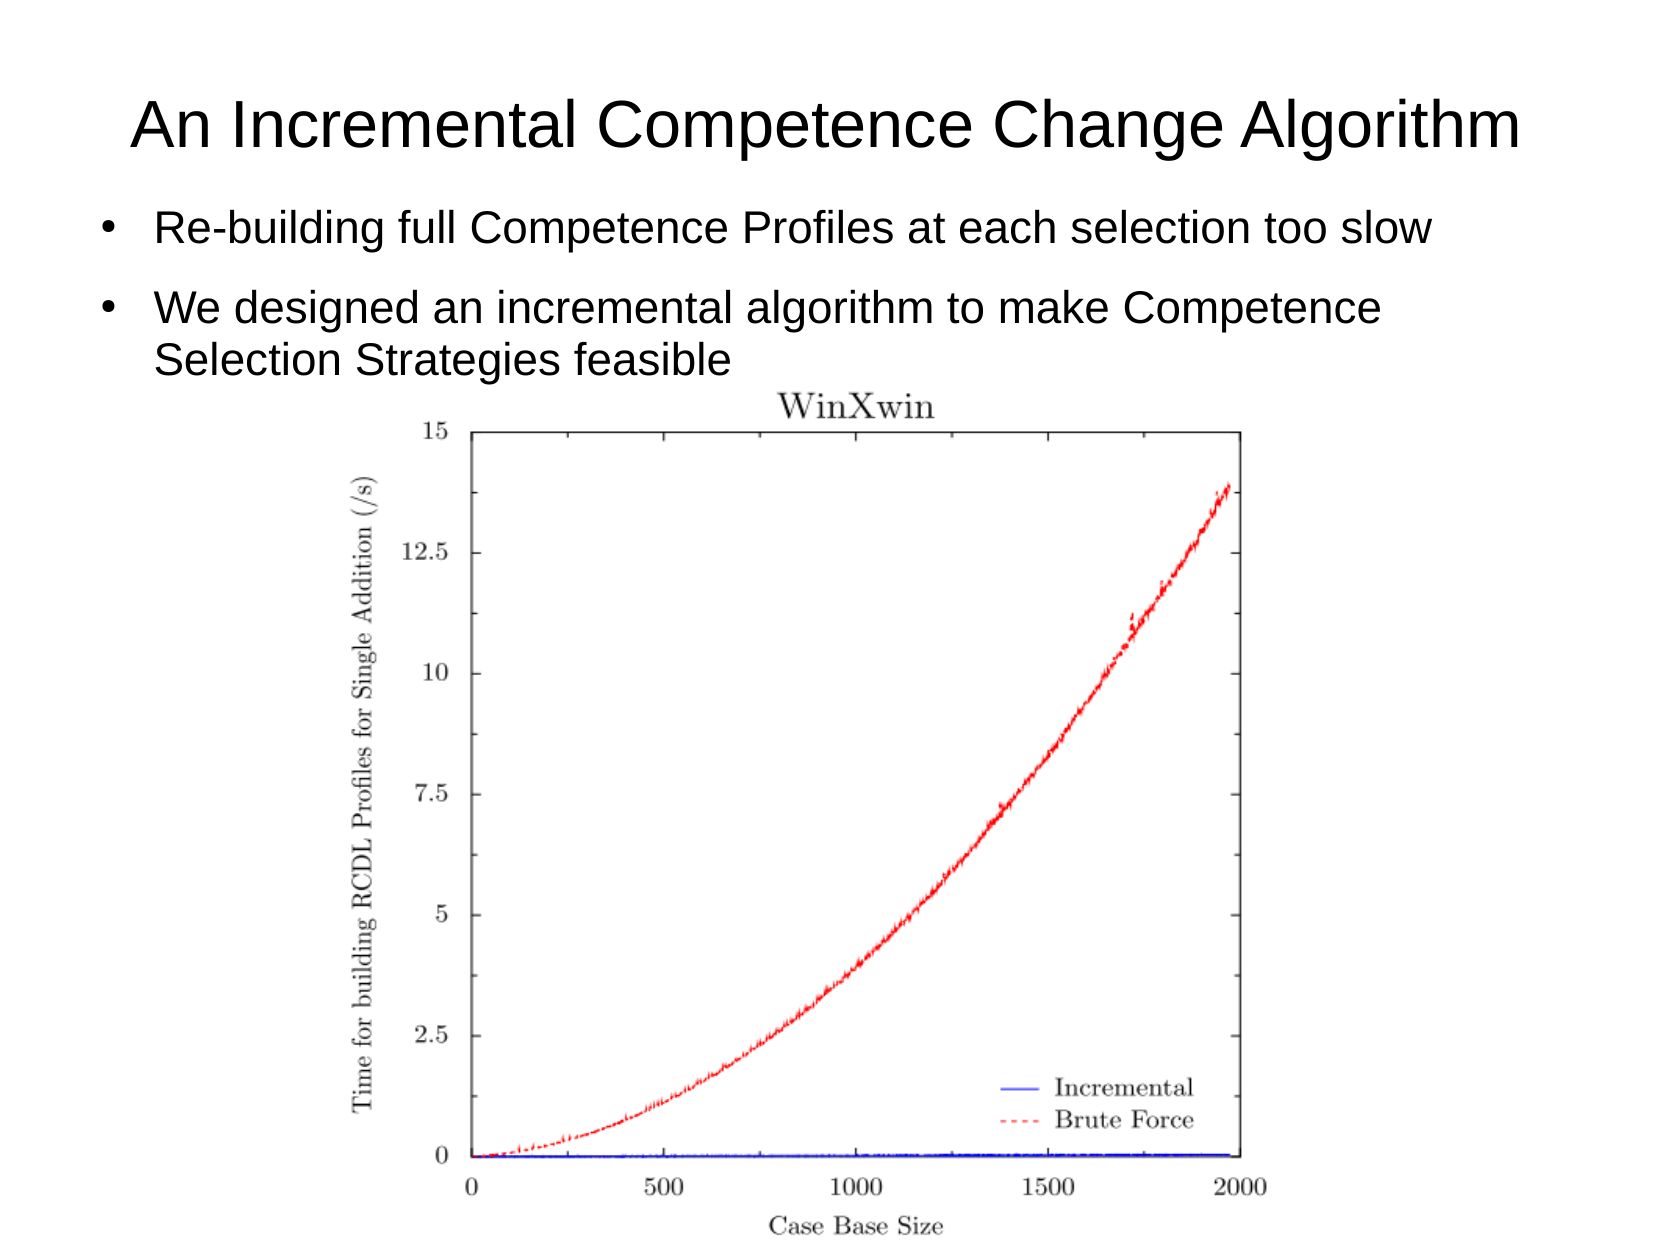

# An Incremental Competence Change Algorithm
Re-building full Competence Profiles at each selection too slow
We designed an incremental algorithm to make Competence Selection Strategies feasible